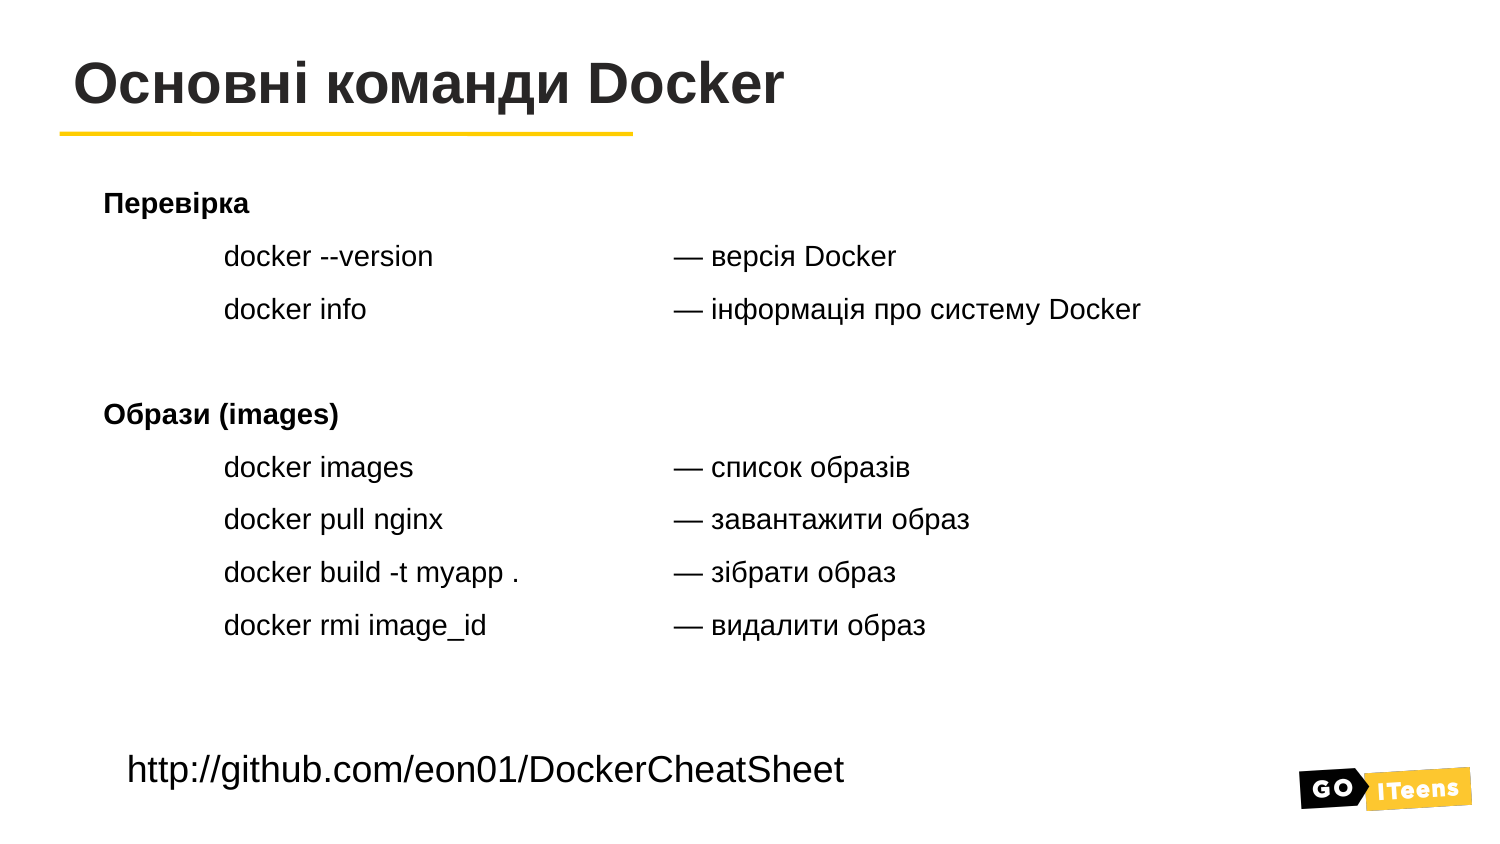

Основні команди Docker
Перевірка
	docker --version 		— версія Docker
	docker info 		— інформація про систему Docker
Образи (images)
	docker images 		— список образів
	docker pull nginx 		— завантажити образ
	docker build -t myapp . 	— зібрати образ
	docker rmi image_id 		— видалити образ
http://github.com/eon01/DockerCheatSheet